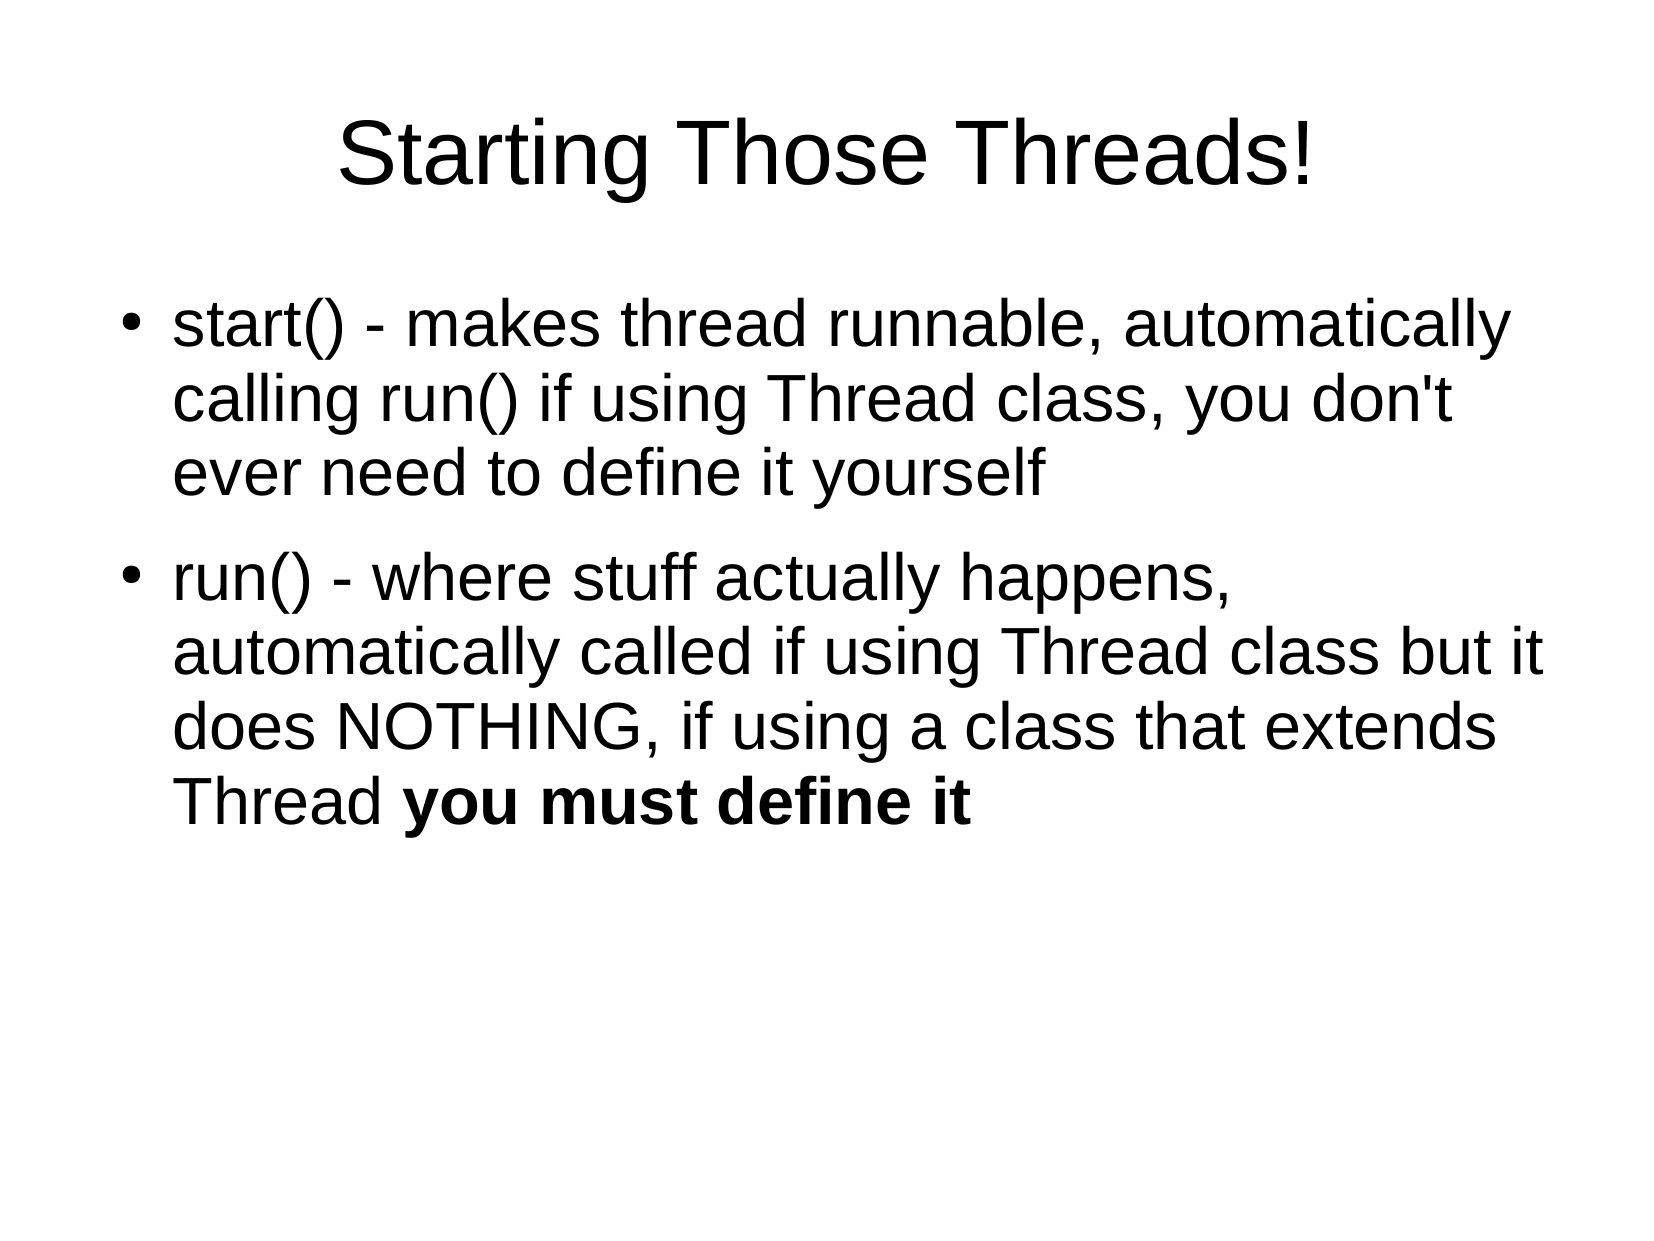

# Starting Those Threads!
start() - makes thread runnable, automatically calling run() if using Thread class, you don't ever need to define it yourself
run() - where stuff actually happens, automatically called if using Thread class but it does NOTHING, if using a class that extends Thread you must define it